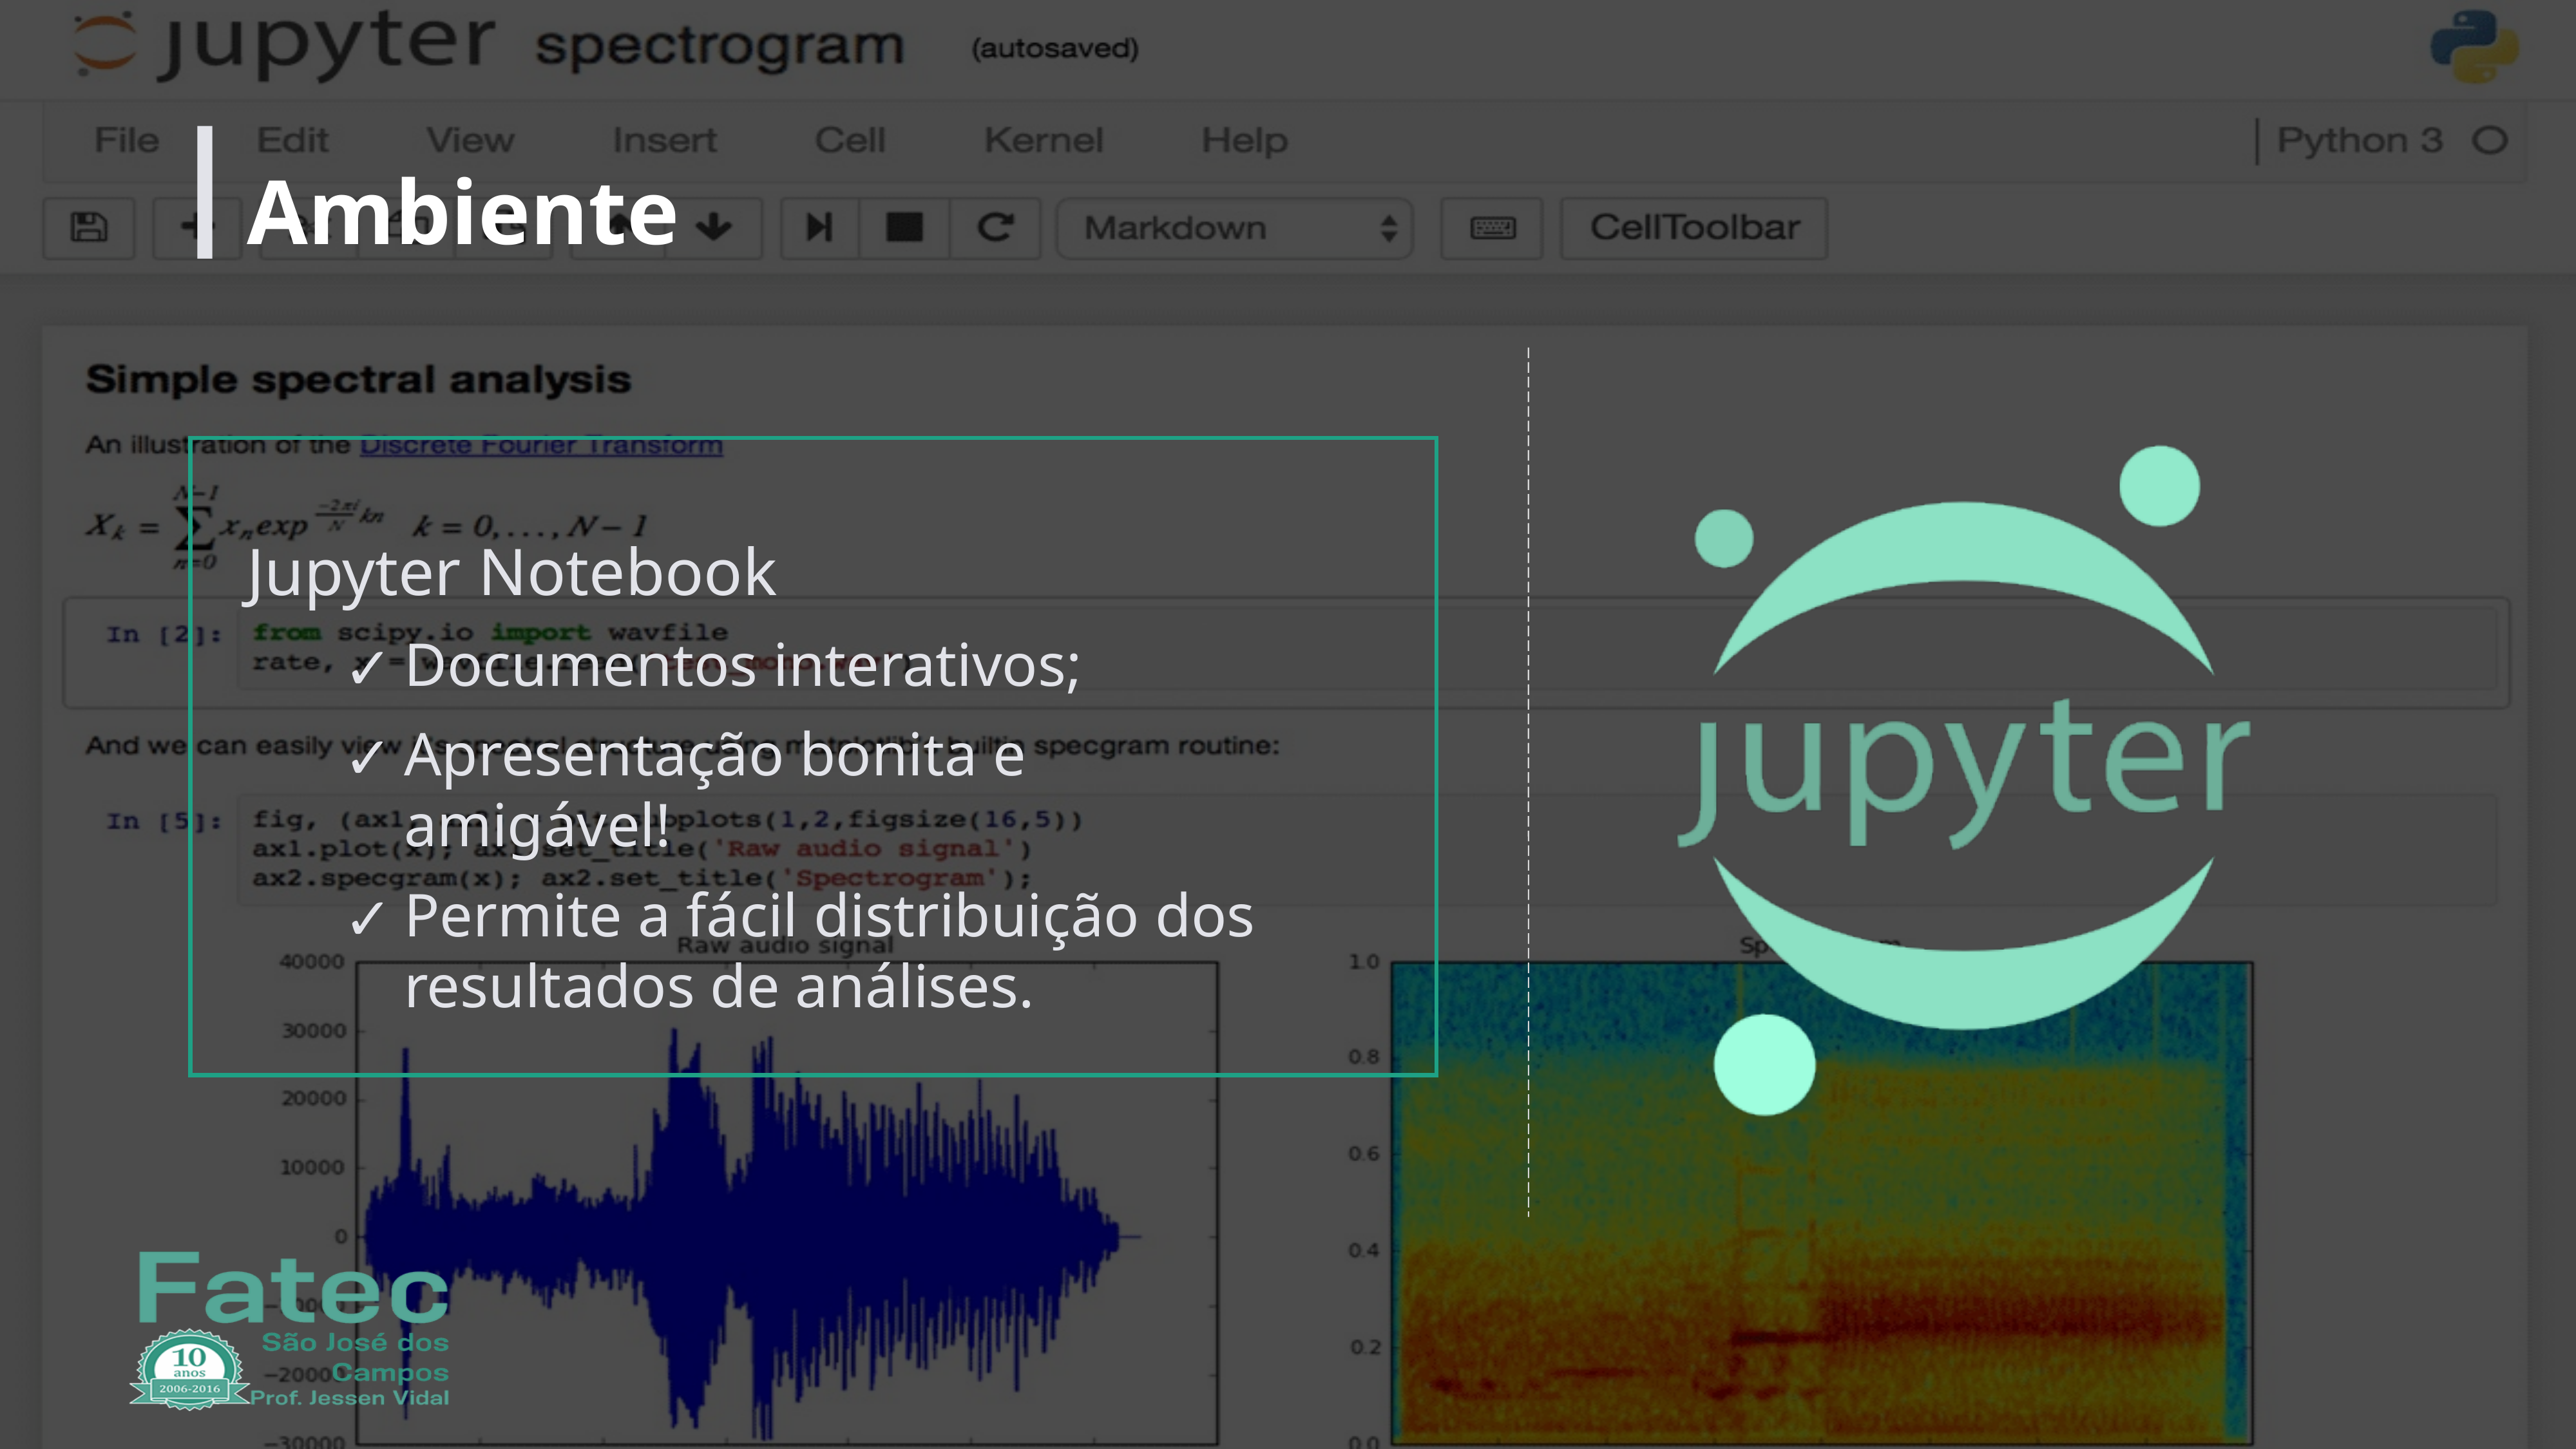

Ambiente
Jupyter Notebook
Documentos interativos;
Apresentação bonita e amigável!
Permite a fácil distribuição dos resultados de análises.